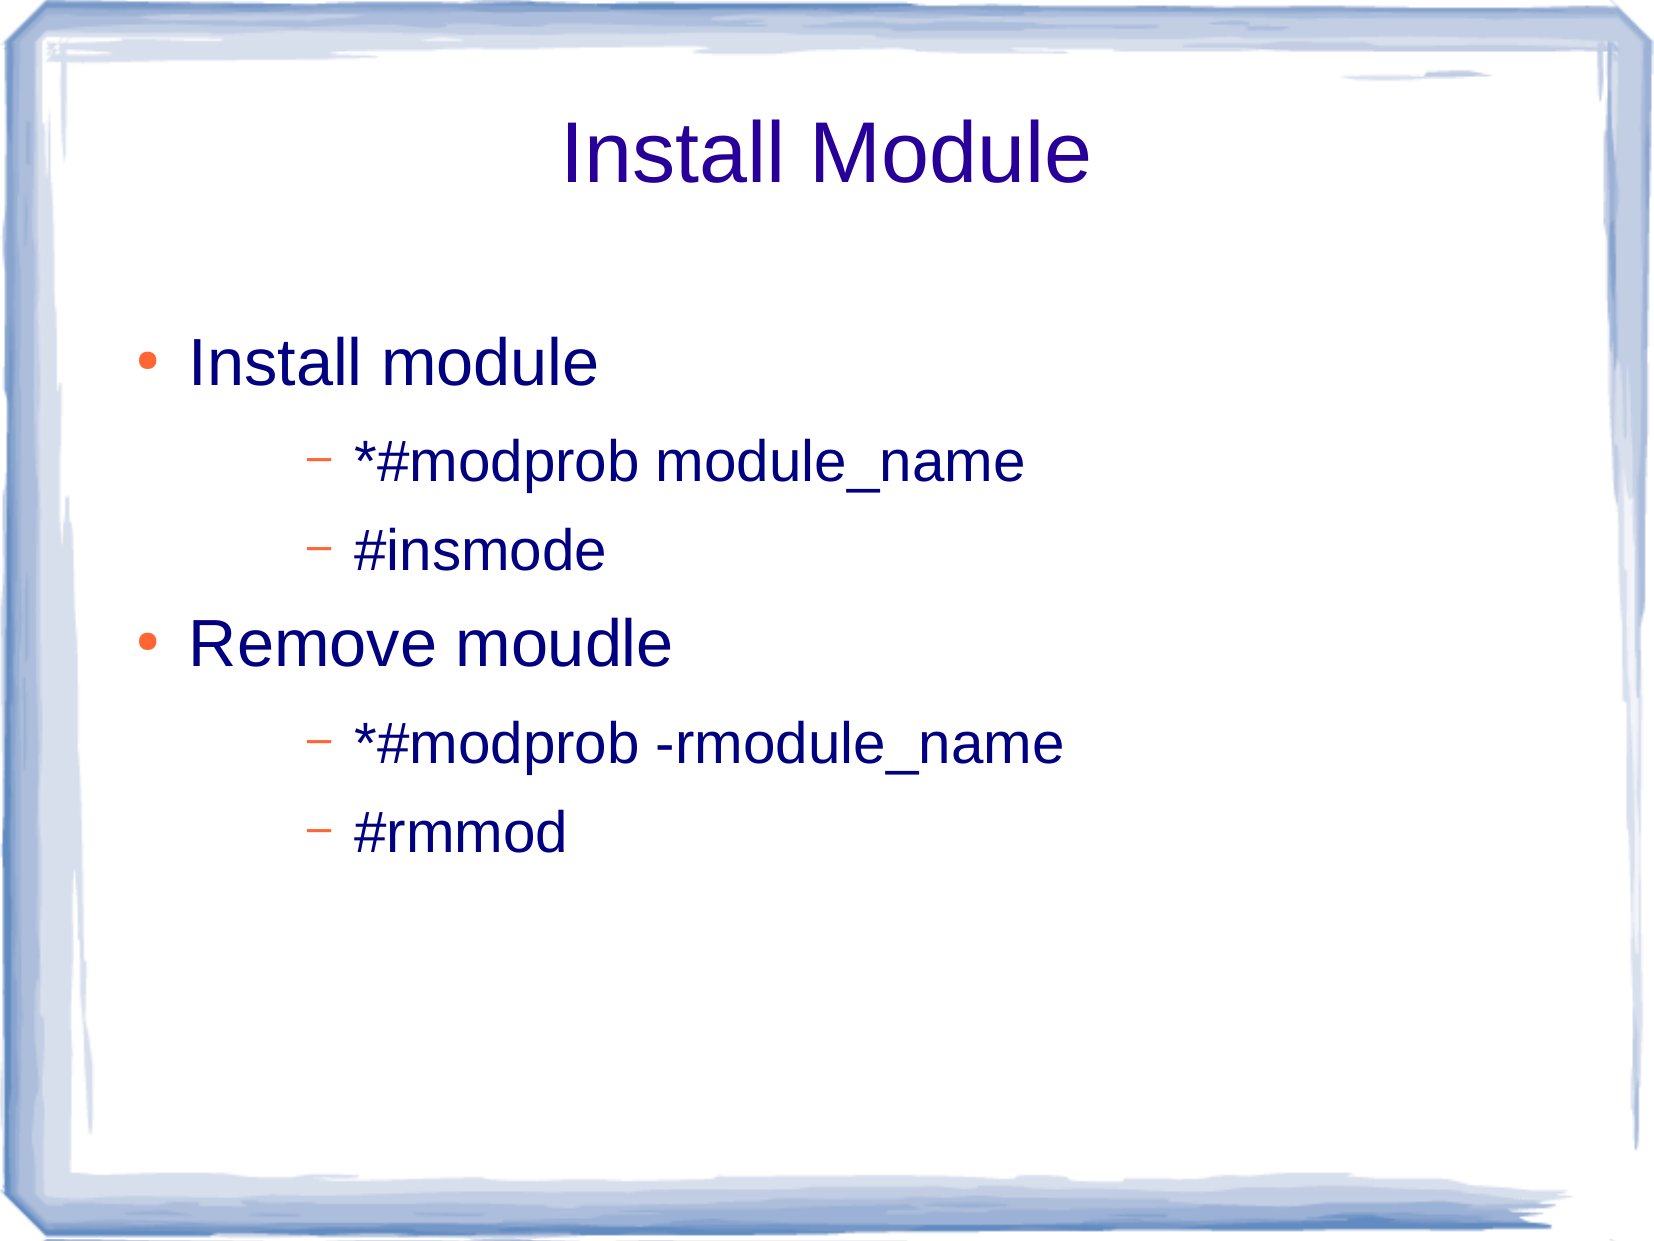

# Install Module
Install module
*#modprob module_name
#insmode
Remove moudle
*#modprob -rmodule_name
#rmmod